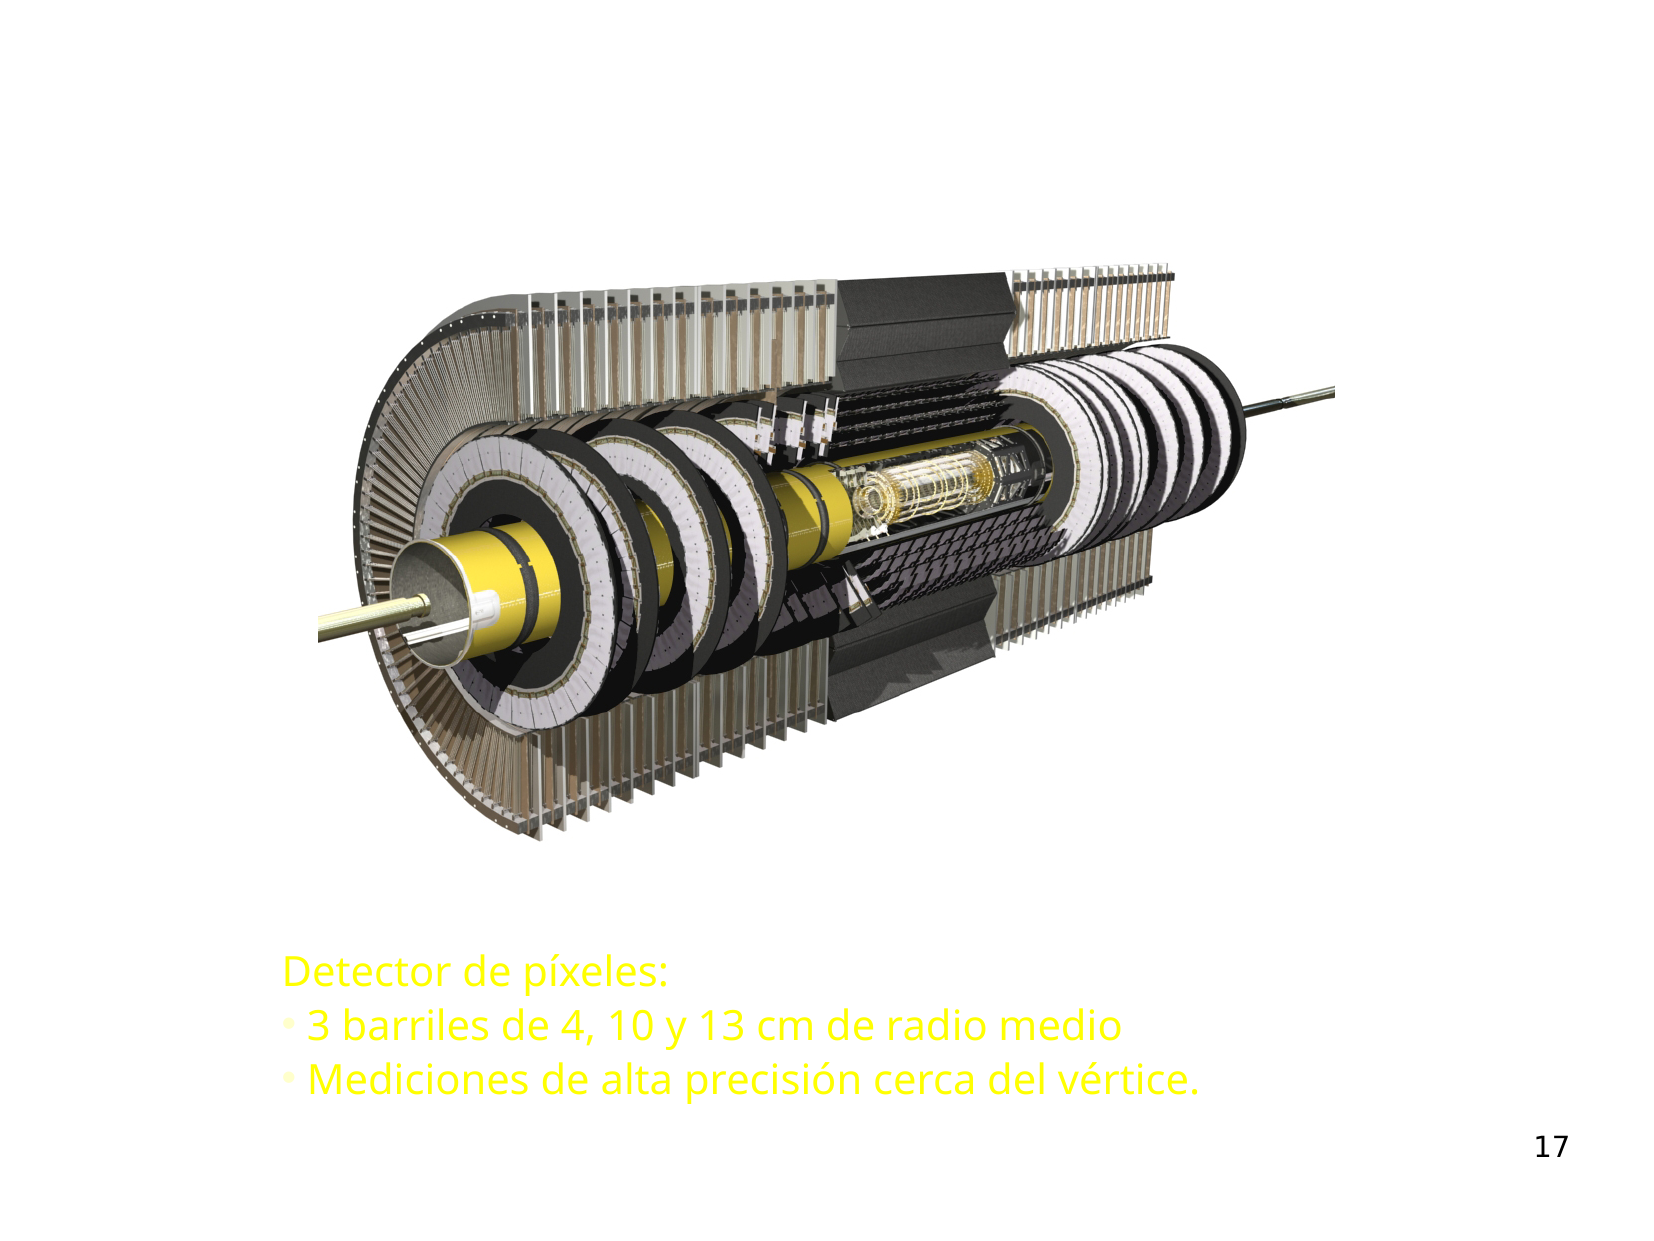

Detector interno
Detector de píxeles:
 3 barriles de 4, 10 y 13 cm de radio medio
 Mediciones de alta precisión cerca del vértice.
17